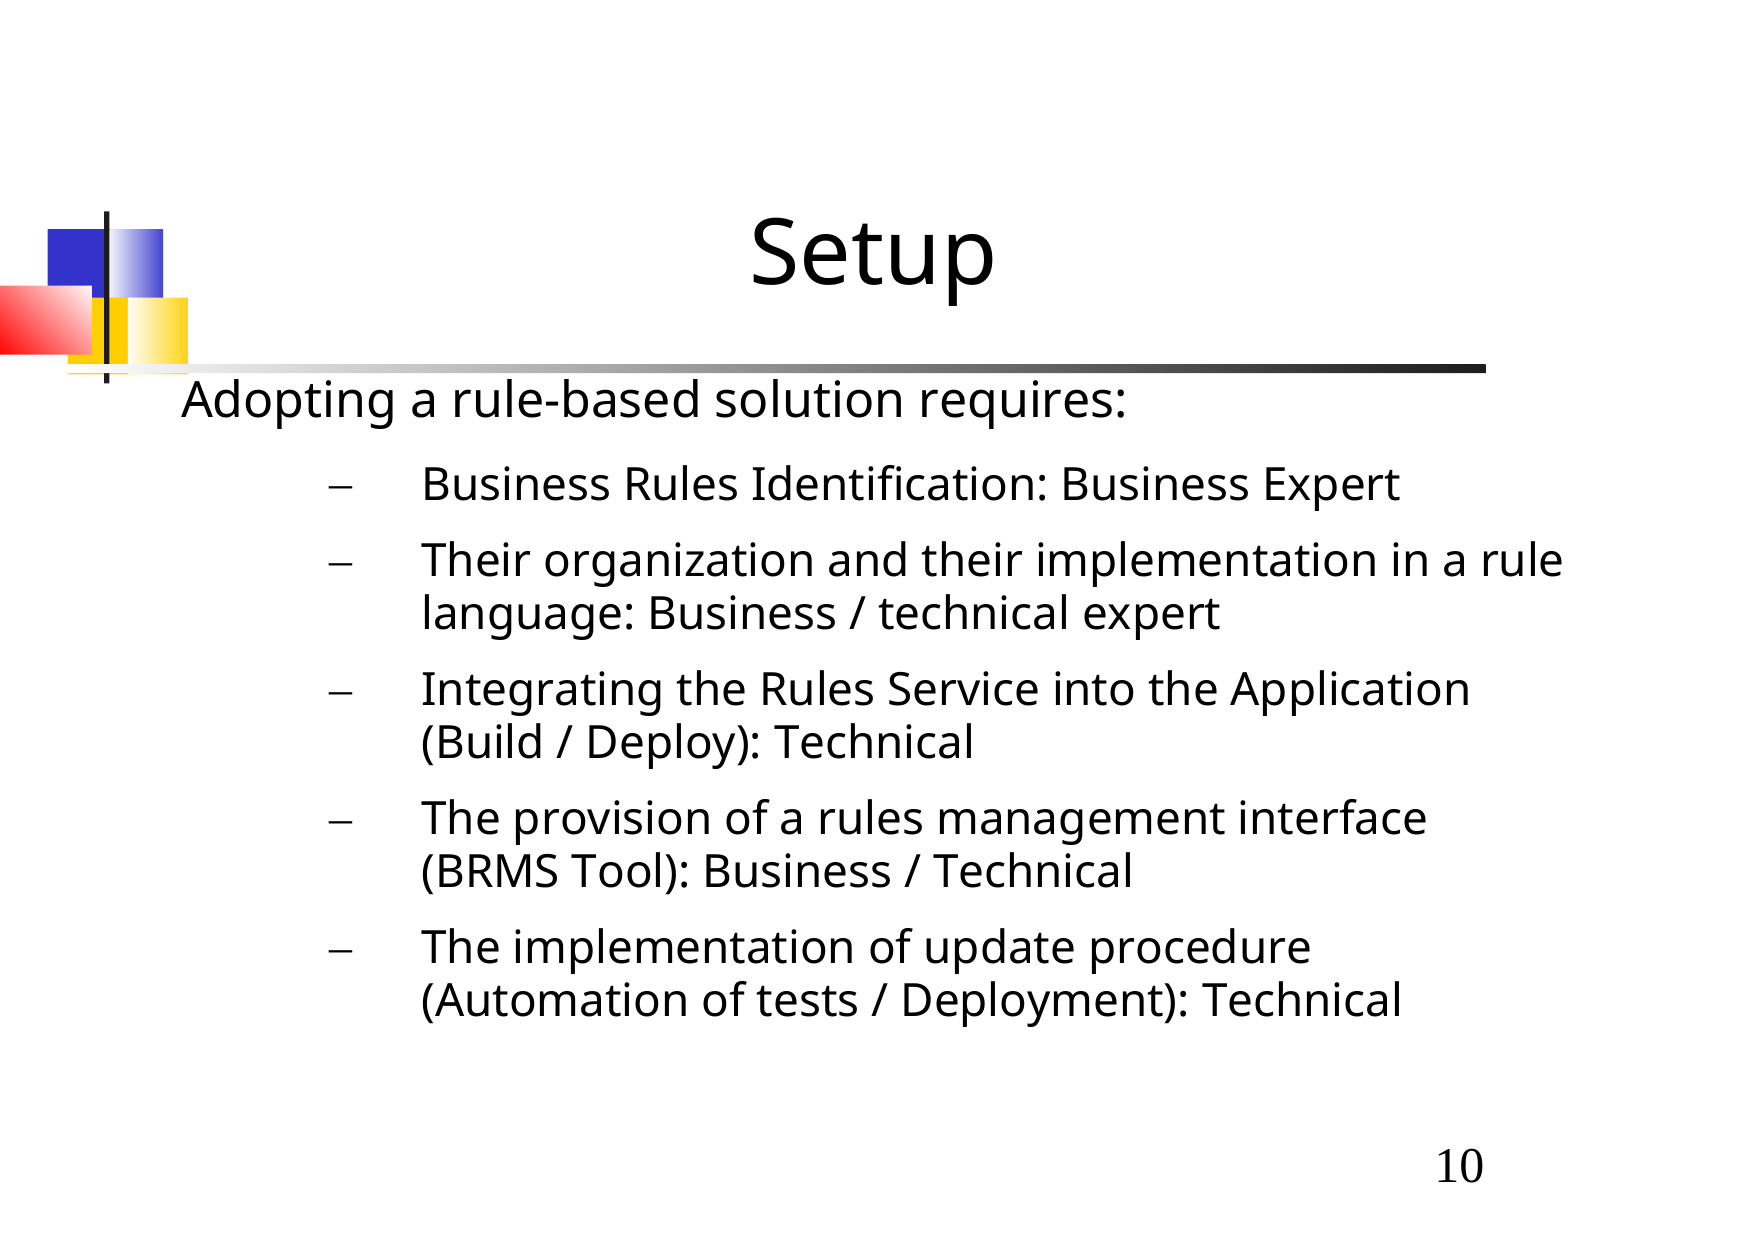

# Setup
Adopting a rule-based solution requires:
Business Rules Identification: Business Expert
Their organization and their implementation in a rule language: Business / technical expert
Integrating the Rules Service into the Application (Build / Deploy): Technical
The provision of a rules management interface (BRMS Tool): Business / Technical
The implementation of update procedure (Automation of tests / Deployment): Technical